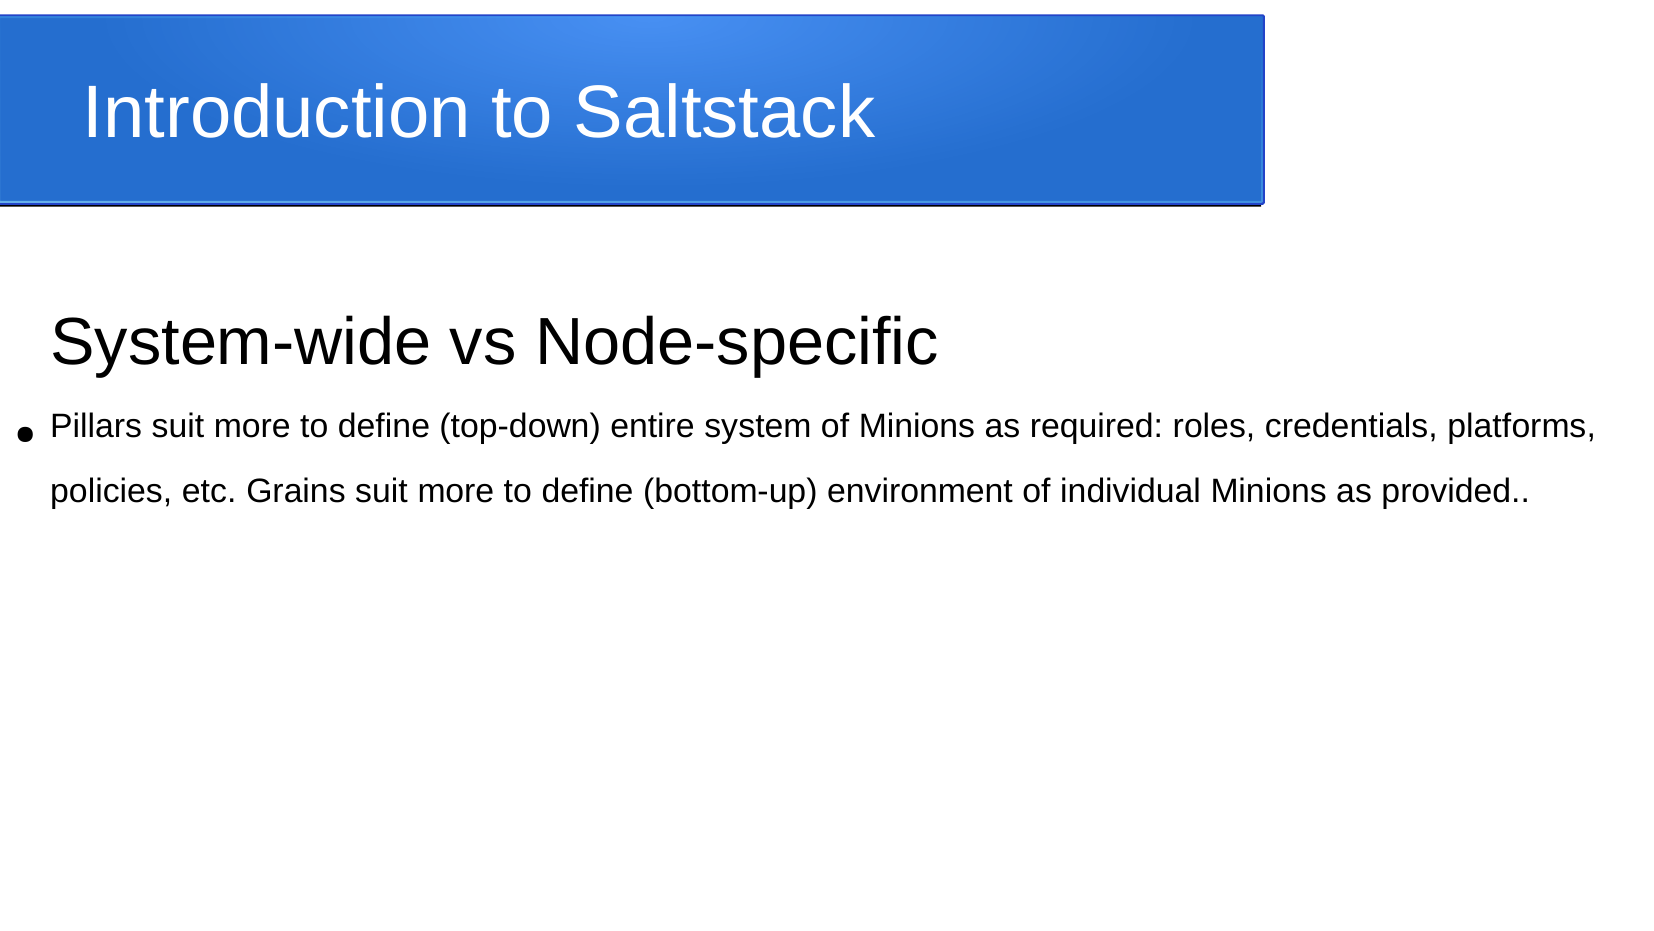

# Introduction to Saltstack
System-wide vs Node-specific
Pillars suit more to define (top-down) entire system of Minions as required: roles, credentials, platforms, policies, etc. Grains suit more to define (bottom-up) environment of individual Minions as provided..